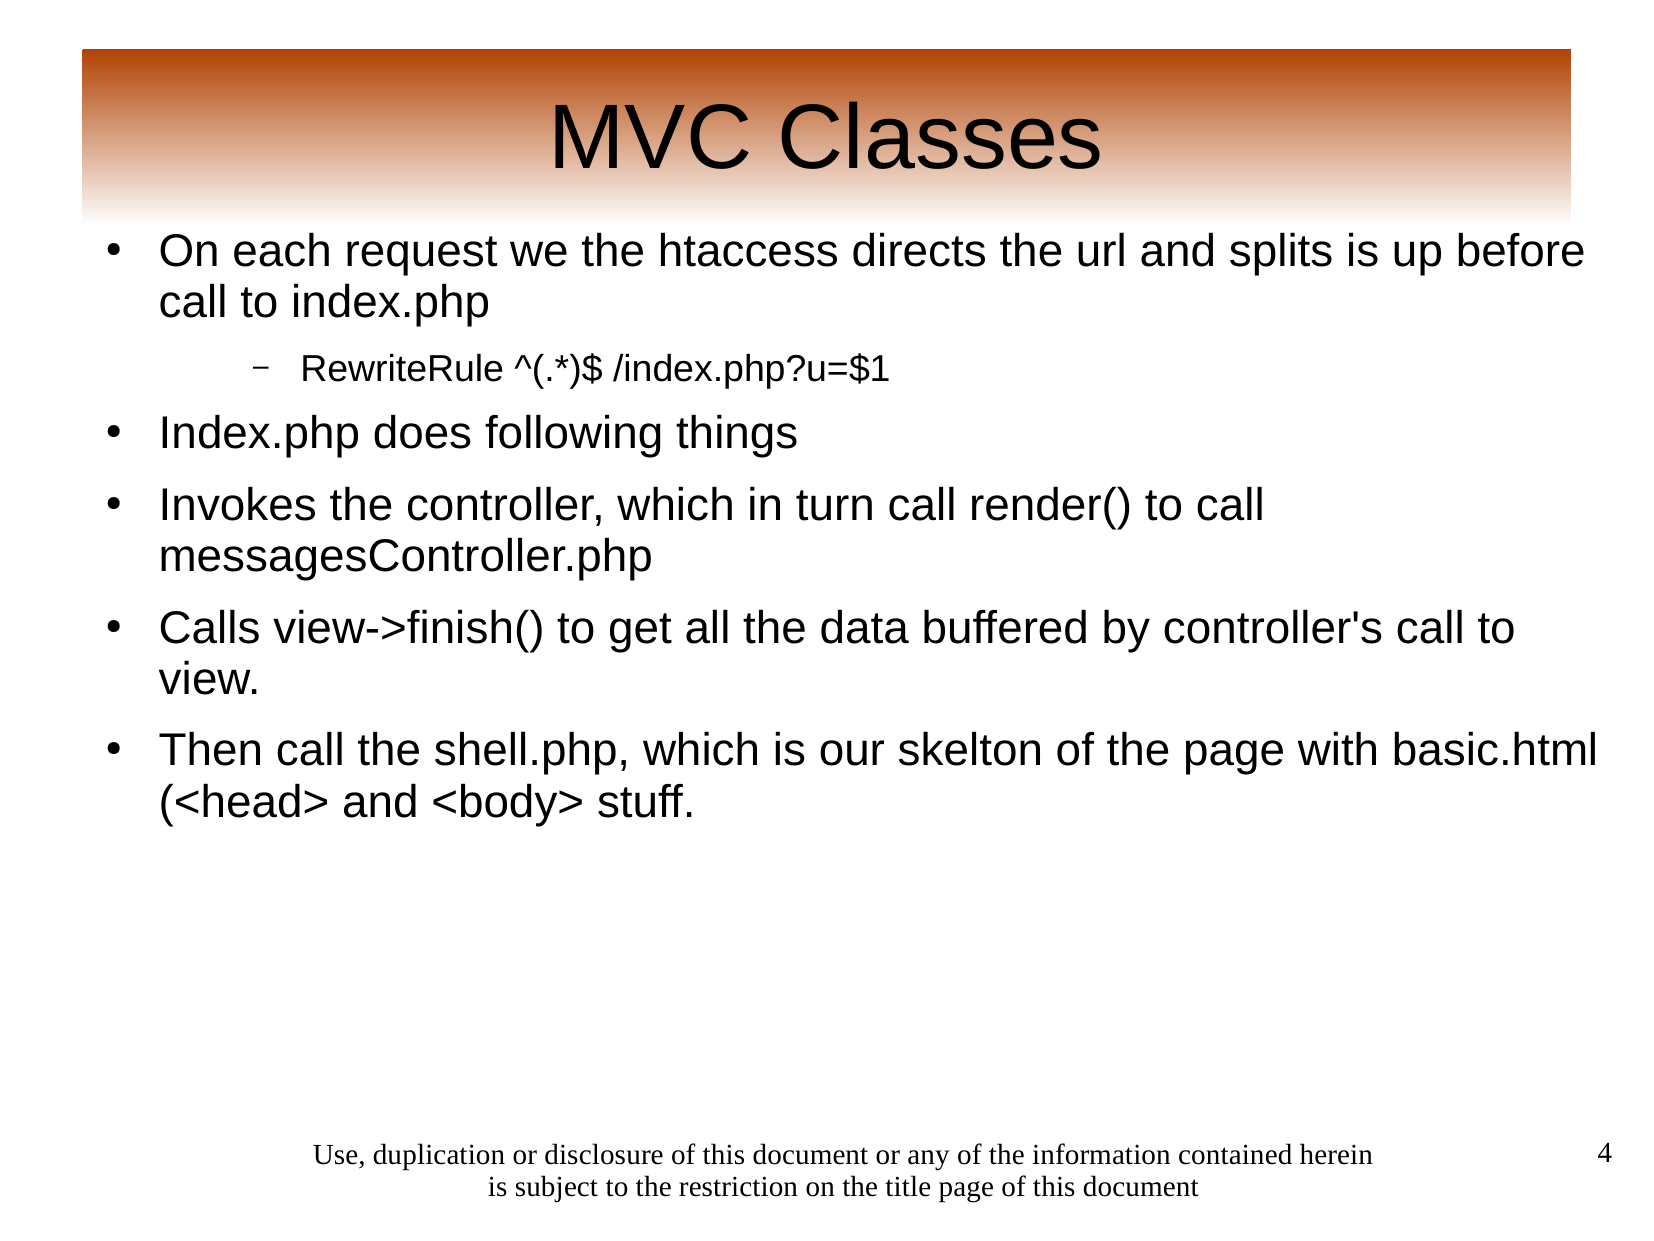

# MVC Classes
On each request we the htaccess directs the url and splits is up before call to index.php
RewriteRule ^(.*)$ /index.php?u=$1
Index.php does following things
Invokes the controller, which in turn call render() to call messagesController.php
Calls view->finish() to get all the data buffered by controller's call to view.
Then call the shell.php, which is our skelton of the page with basic.html (<head> and <body> stuff.
4